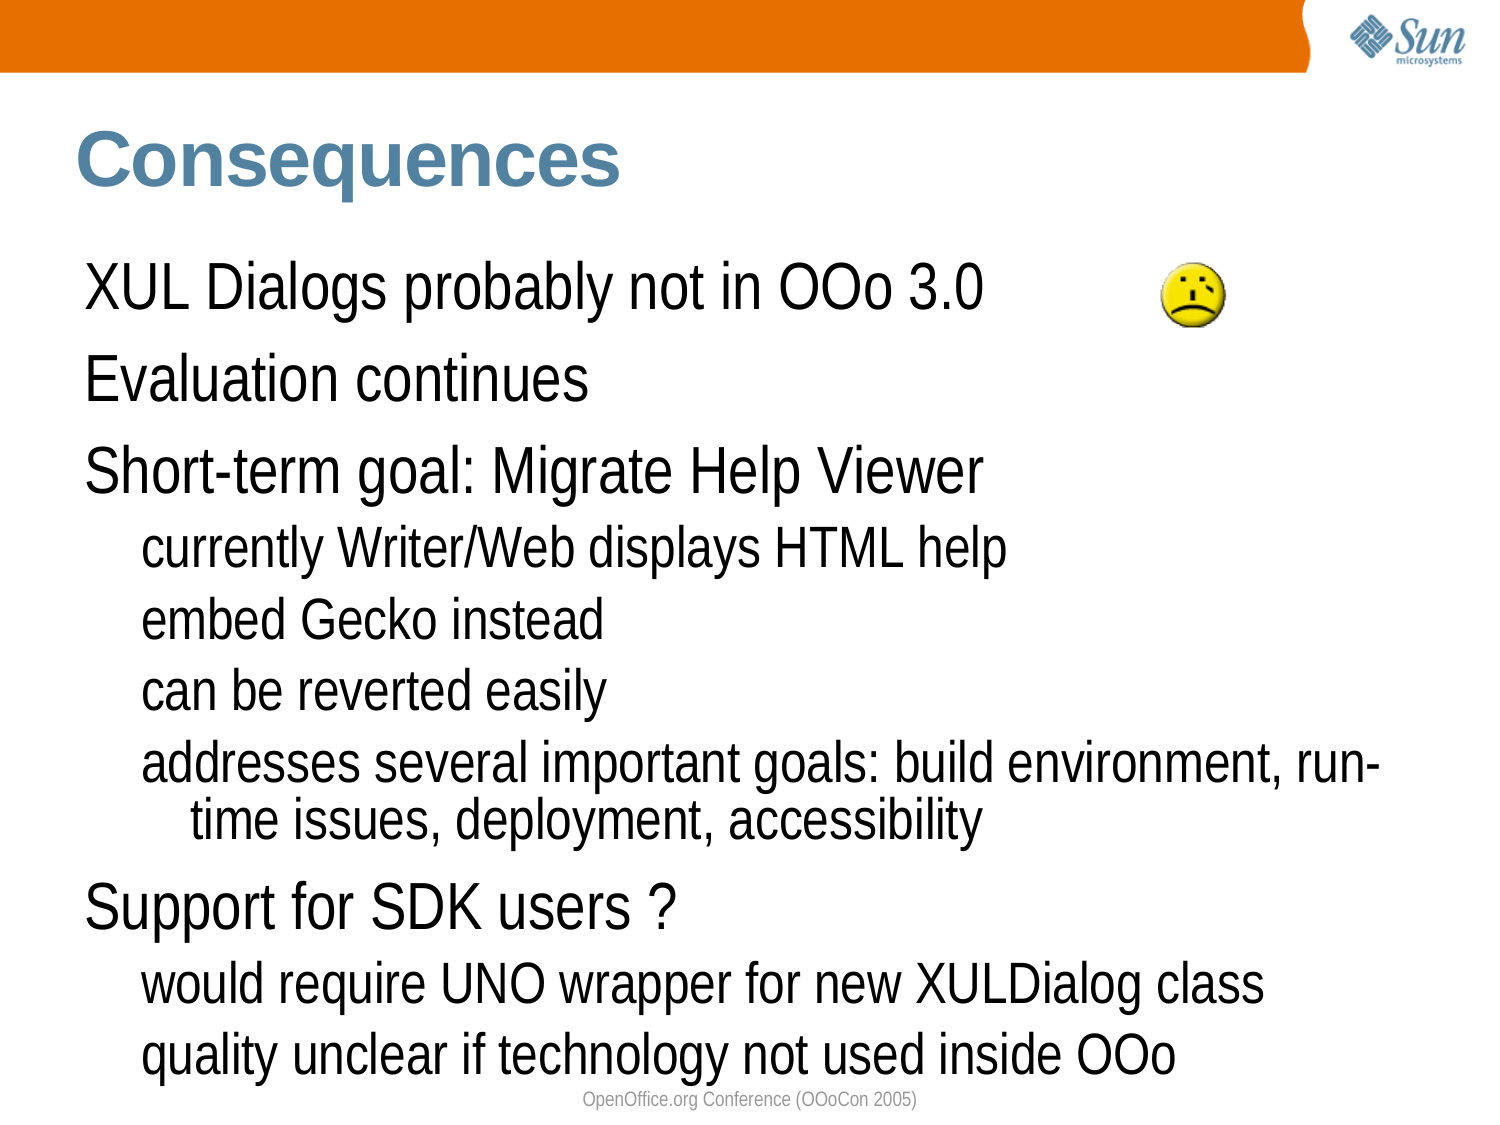

# Consequences
XUL Dialogs probably not in OOo 3.0
Evaluation continues
Short-term goal: Migrate Help Viewer
currently Writer/Web displays HTML help
embed Gecko instead
can be reverted easily
addresses several important goals: build environment, run-time issues, deployment, accessibility
Support for SDK users ?
would require UNO wrapper for new XULDialog class
quality unclear if technology not used inside OOo